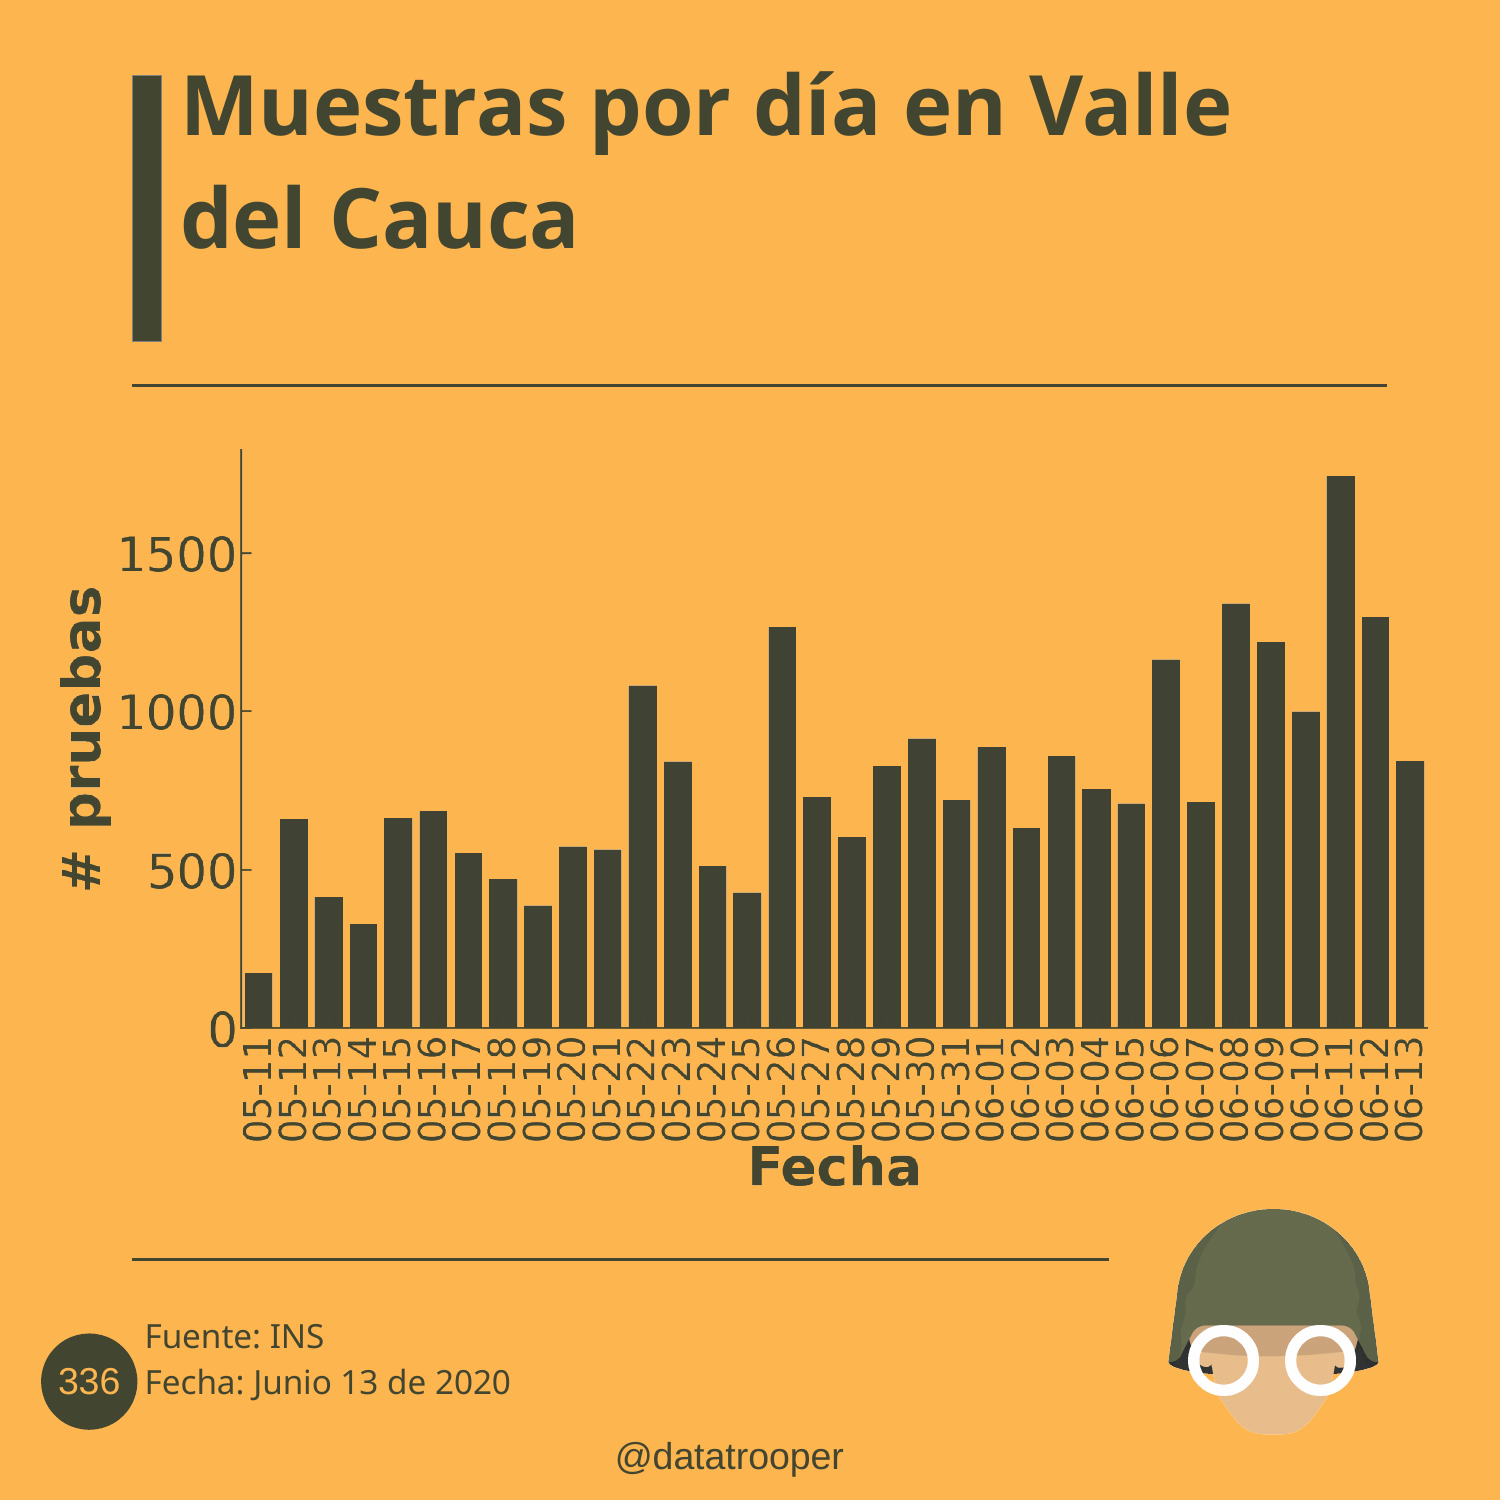

# Muestras por día en Valle del Cauca